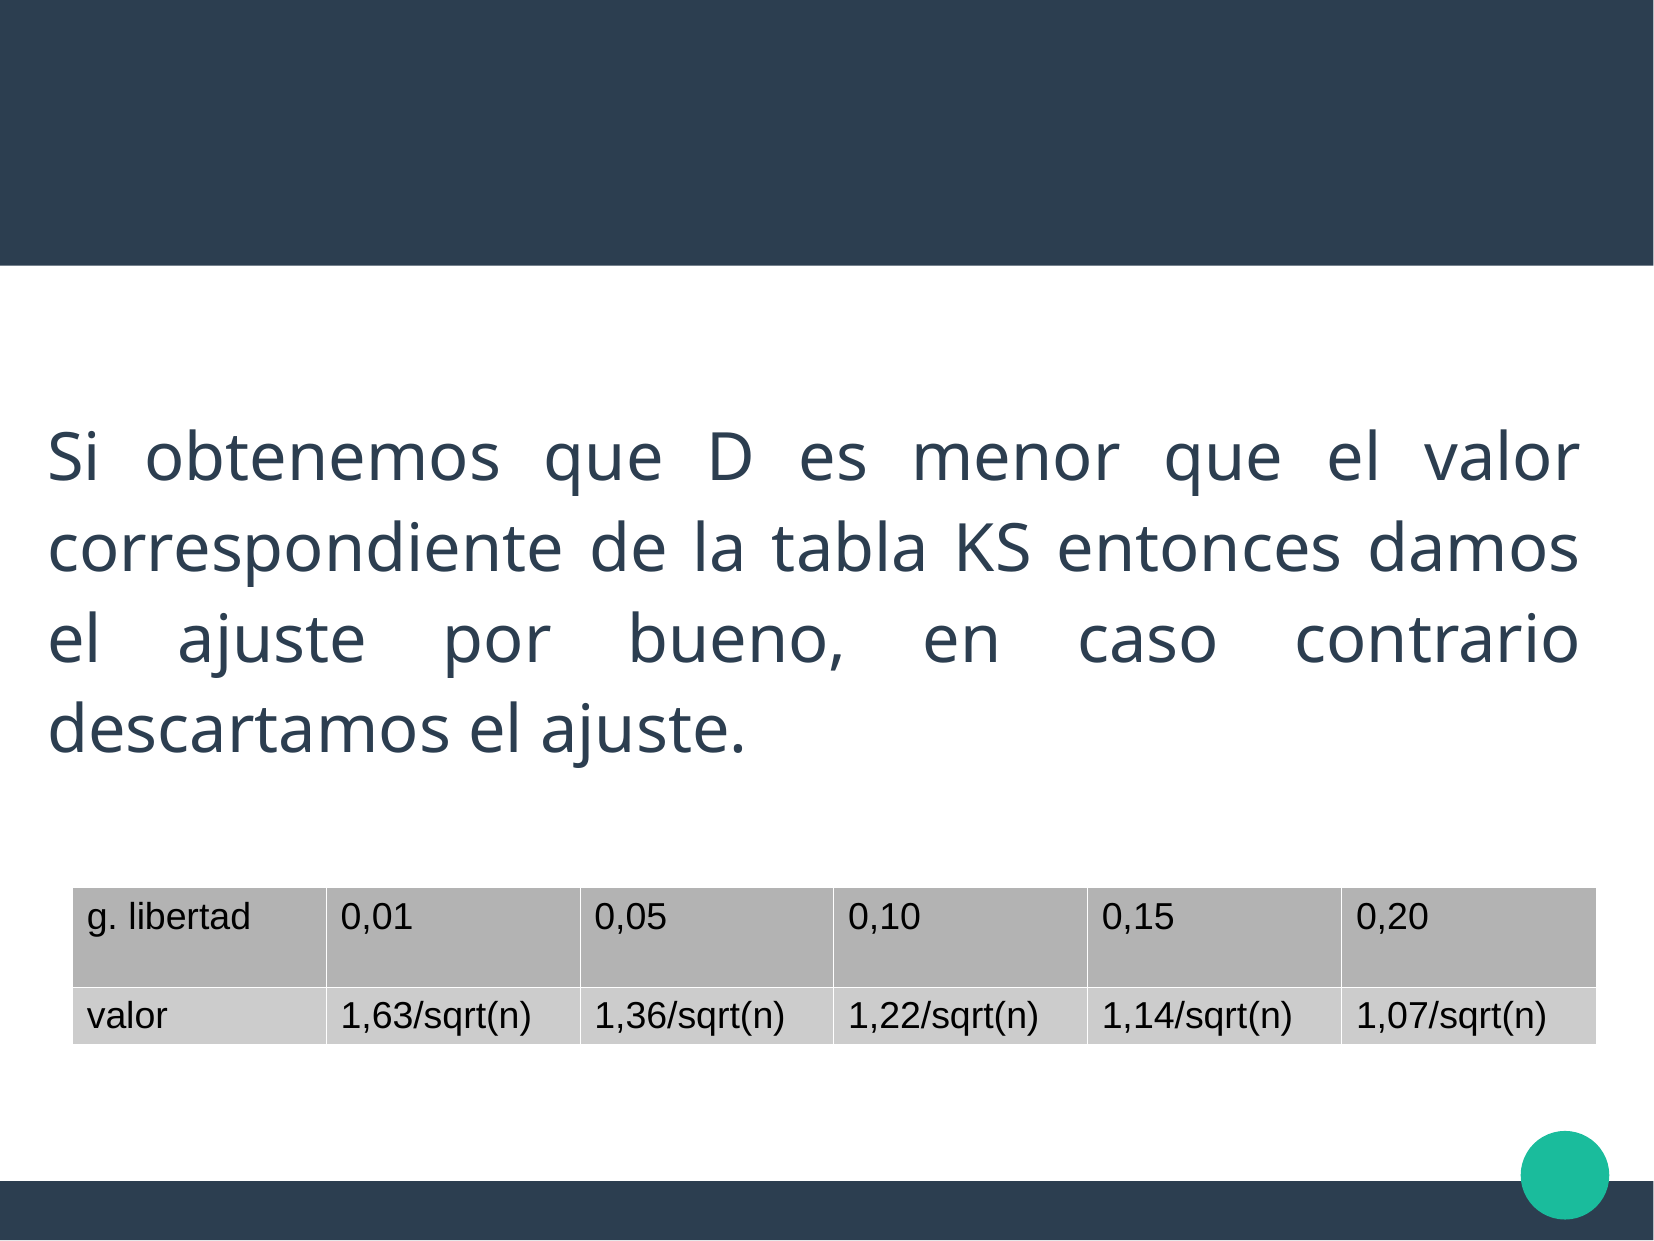

# Si obtenemos que D es menor que el valor correspondiente de la tabla KS entonces damos el ajuste por bueno, en caso contrario descartamos el ajuste.
| g. libertad | 0,01 | 0,05 | 0,10 | 0,15 | 0,20 |
| --- | --- | --- | --- | --- | --- |
| valor | 1,63/sqrt(n) | 1,36/sqrt(n) | 1,22/sqrt(n) | 1,14/sqrt(n) | 1,07/sqrt(n) |